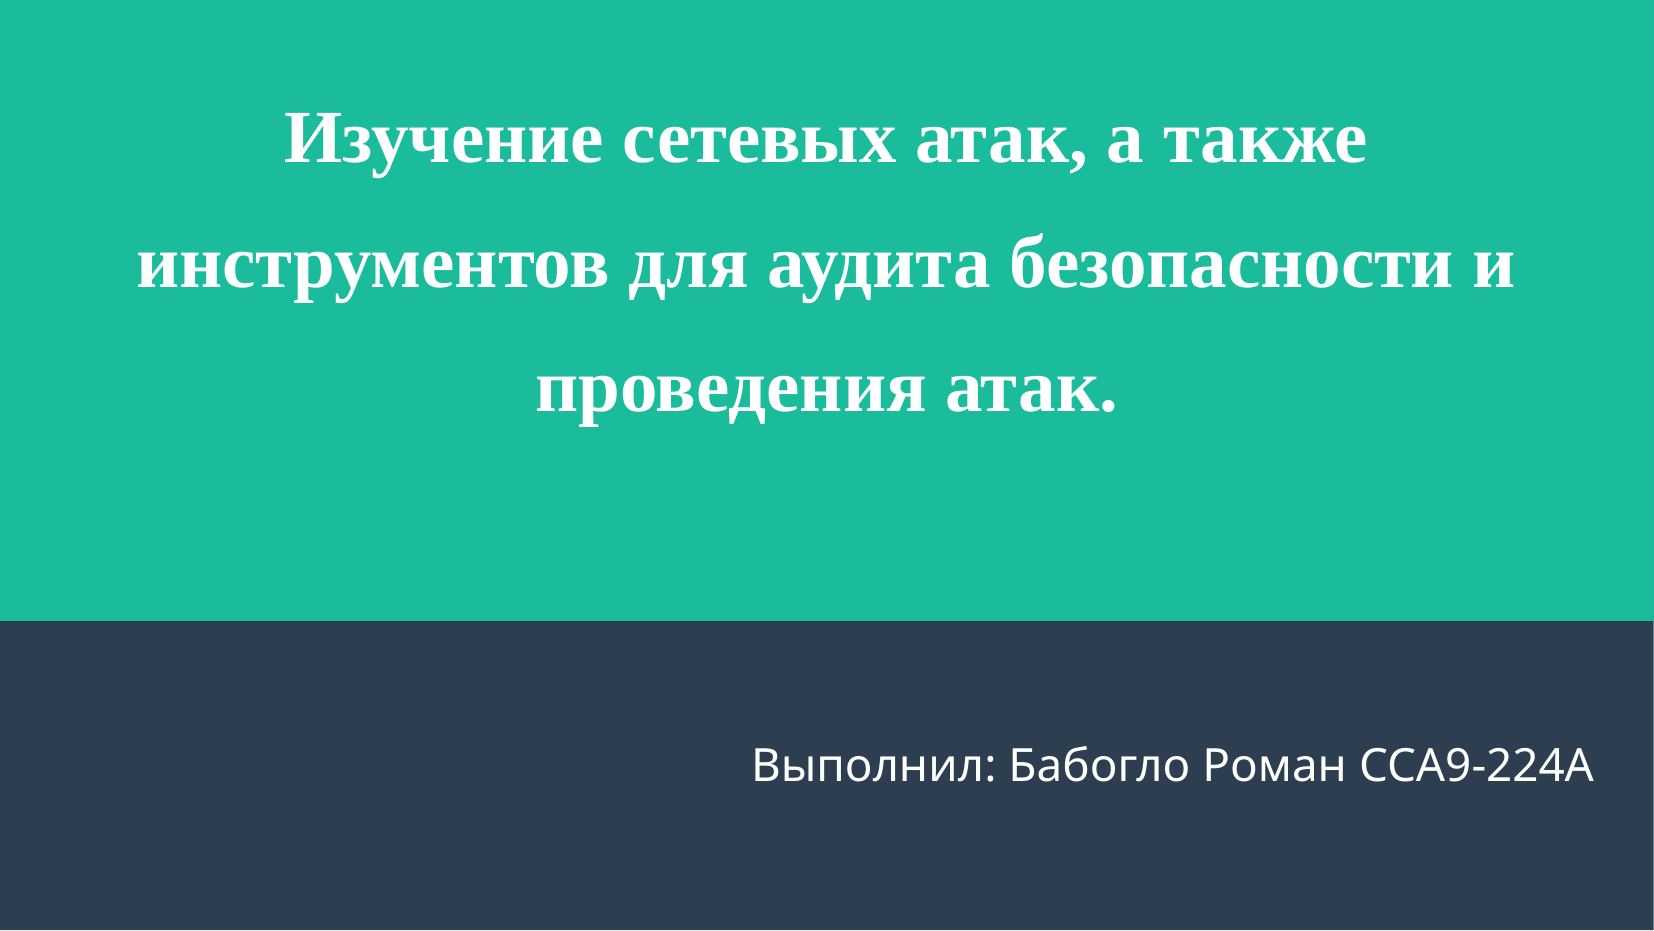

# Изучение сетевых атак, а также инструментов для аудита безопасности и проведения атак.
Выполнил: Бабогло Роман ССА9-224А